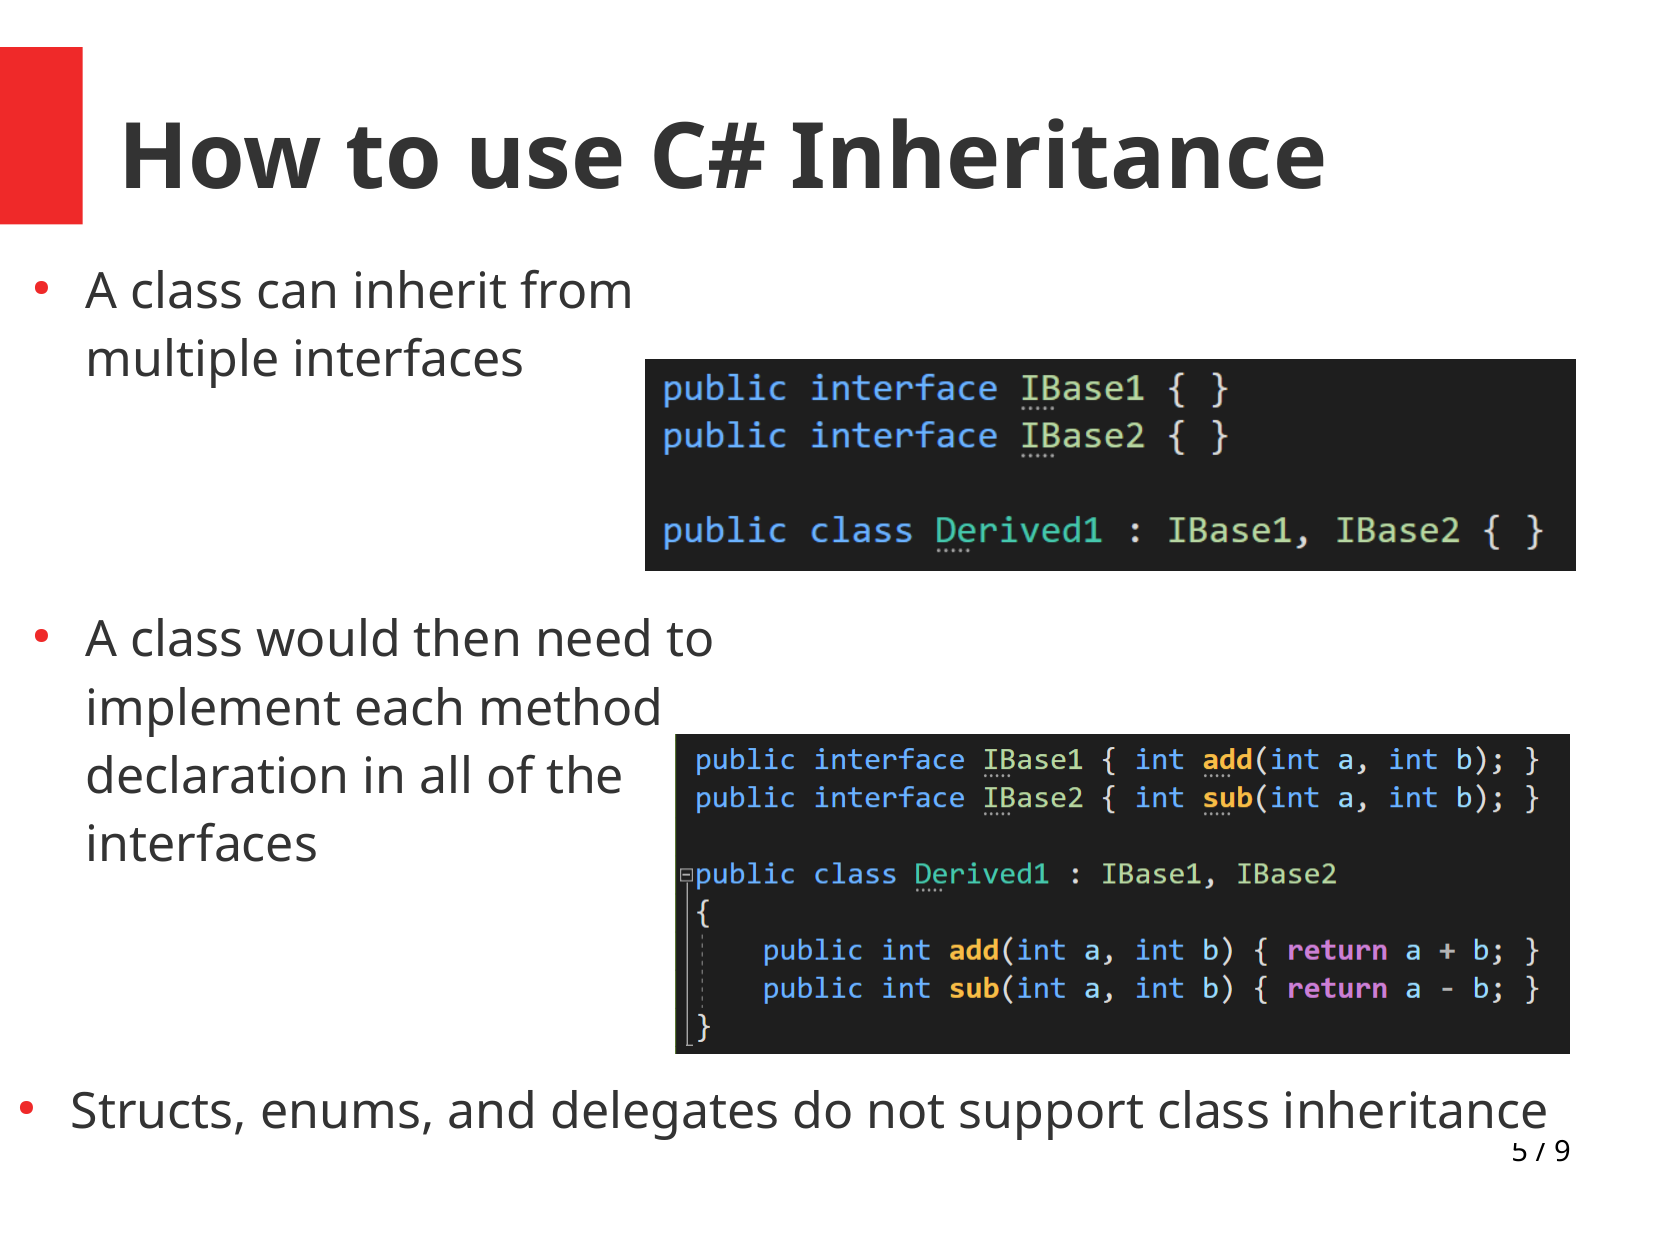

# How to use C# Inheritance
A class can inherit from multiple interfaces
A class would then need to implement each method declaration in all of the interfaces
Structs, enums, and delegates do not support class inheritance
5